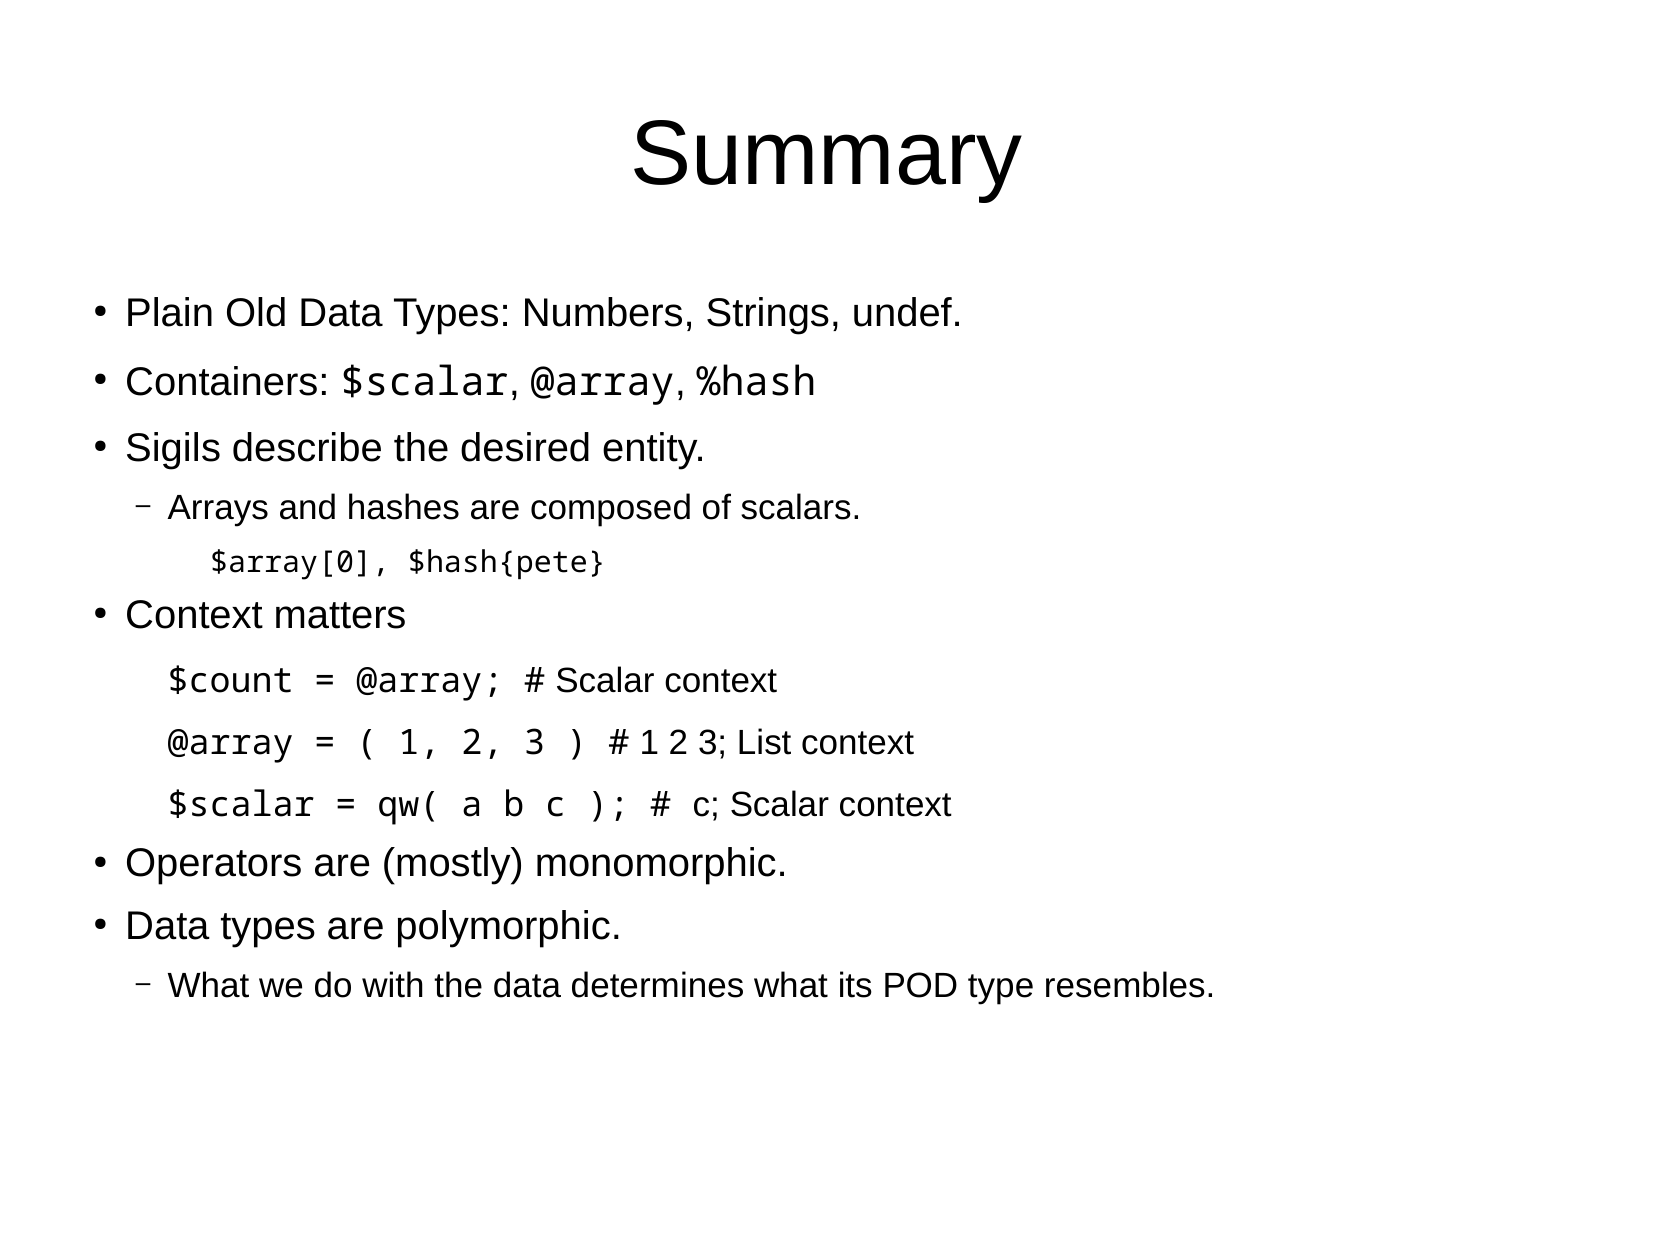

# Summary
Plain Old Data Types: Numbers, Strings, undef.
Containers: $scalar, @array, %hash
Sigils describe the desired entity.
Arrays and hashes are composed of scalars.
$array[0], $hash{pete}
Context matters
$count = @array; # Scalar context
@array = ( 1, 2, 3 ) # 1 2 3; List context
$scalar = qw( a b c ); # c; Scalar context
Operators are (mostly) monomorphic.
Data types are polymorphic.
What we do with the data determines what its POD type resembles.